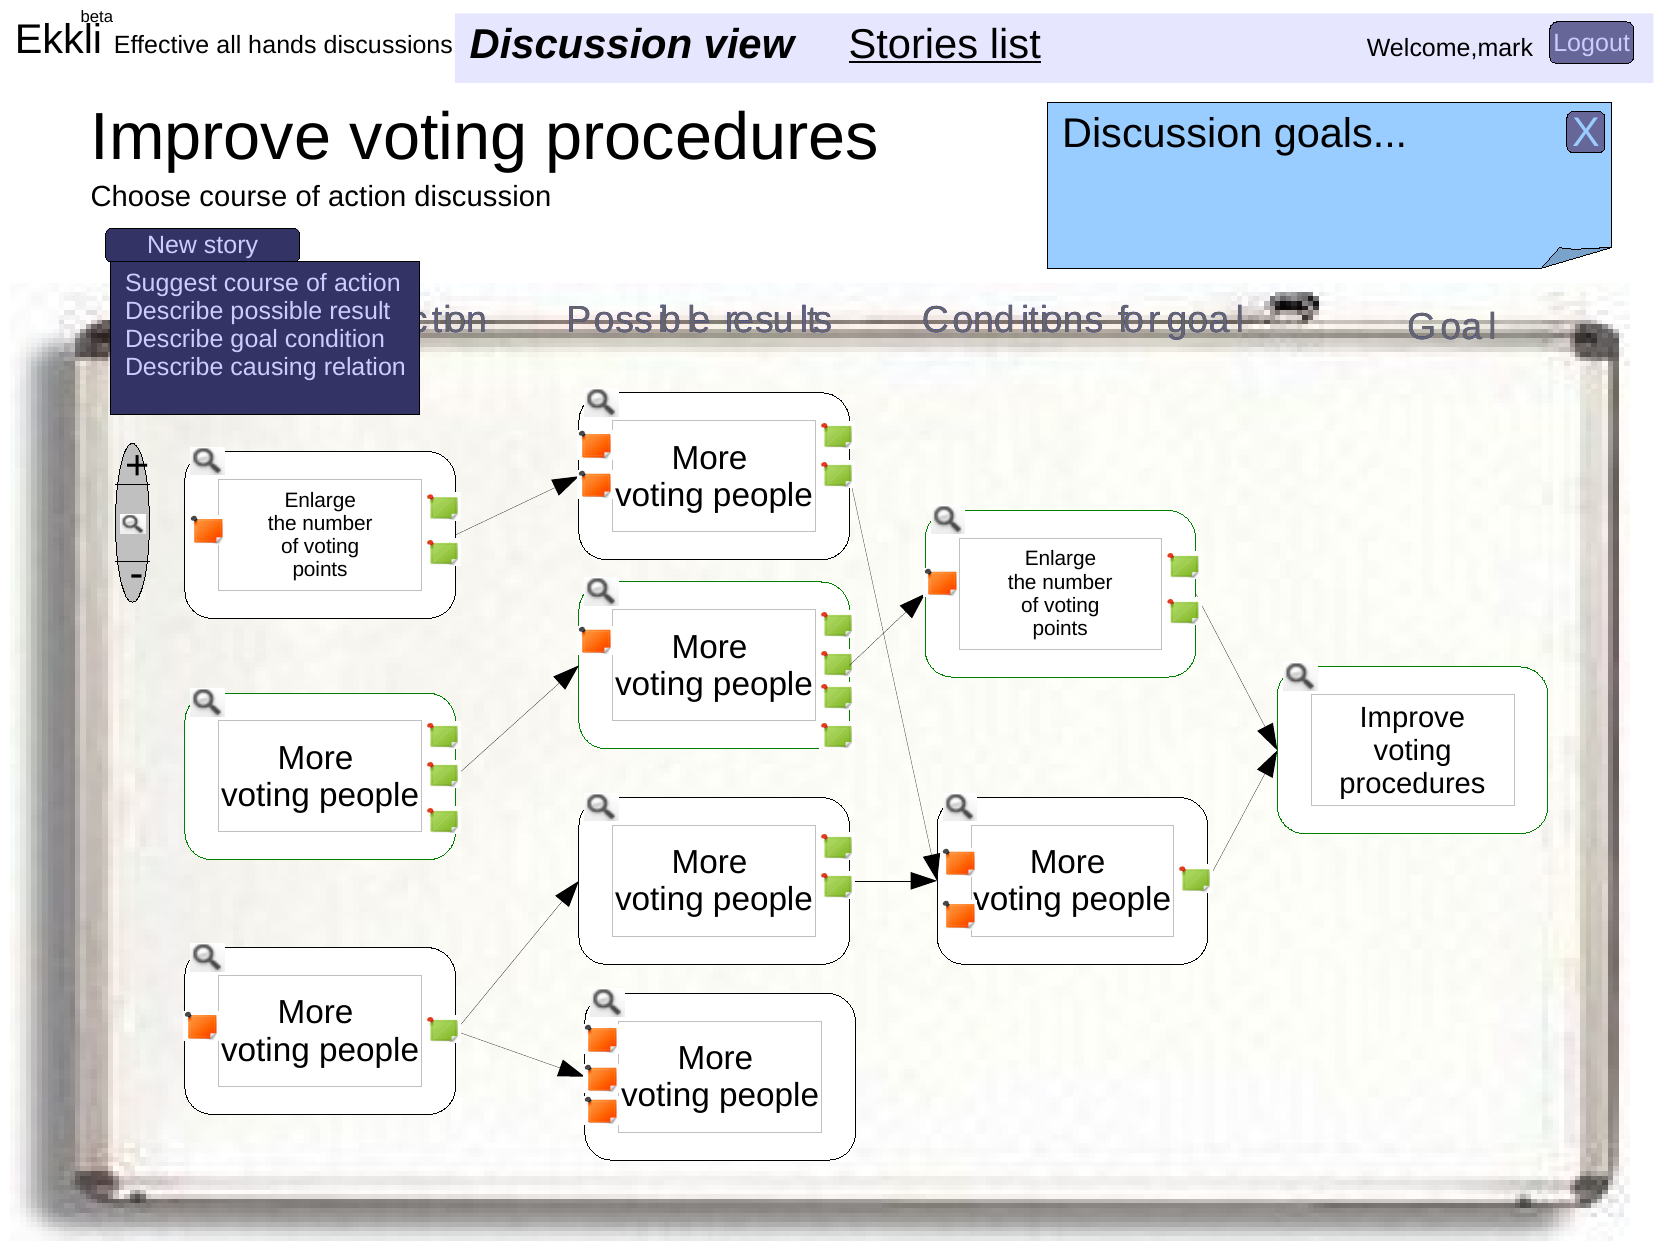

beta
Ekkli Effective all hands discussions
Discussion view
Stories list
Logout
Welcome,mark
Improve voting procedures
Discussion goals...
X
Choose course of action discussion
New story
Suggest course of action
Describe possible result
Describe goal condition
Describe causing relation
Conditions for goal
Courses of action
Possible results
Goal
More
voting people
+
Enlarge
the number
of voting
points
Enlarge
the number
of voting
points
 -
More
voting people
Improve
voting
procedures
More
voting people
More
voting people
More
voting people
More
voting people
More
voting people